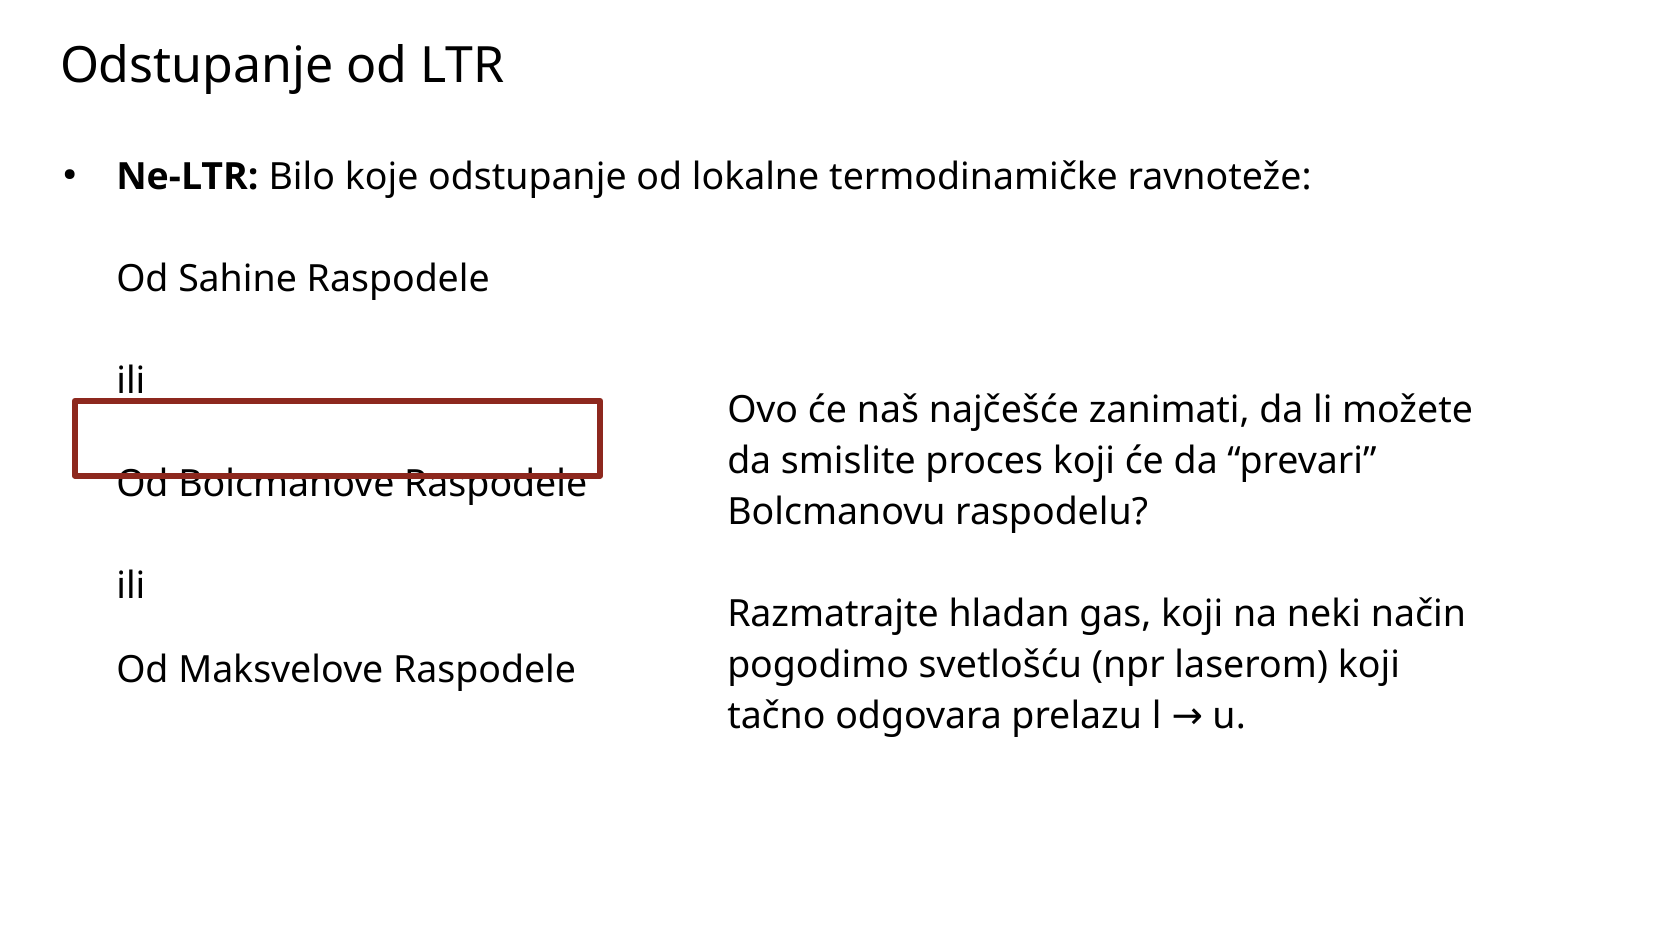

# Odstupanje od LTR
Ne-LTR: Bilo koje odstupanje od lokalne termodinamičke ravnoteže:
Od Sahine Raspodele
ili
Od Bolcmanove Raspodele
ili
Od Maksvelove Raspodele
Ovo će naš najčešće zanimati, da li možete da smislite proces koji će da “prevari” Bolcmanovu raspodelu?
Razmatrajte hladan gas, koji na neki način pogodimo svetlošću (npr laserom) koji tačno odgovara prelazu l → u.